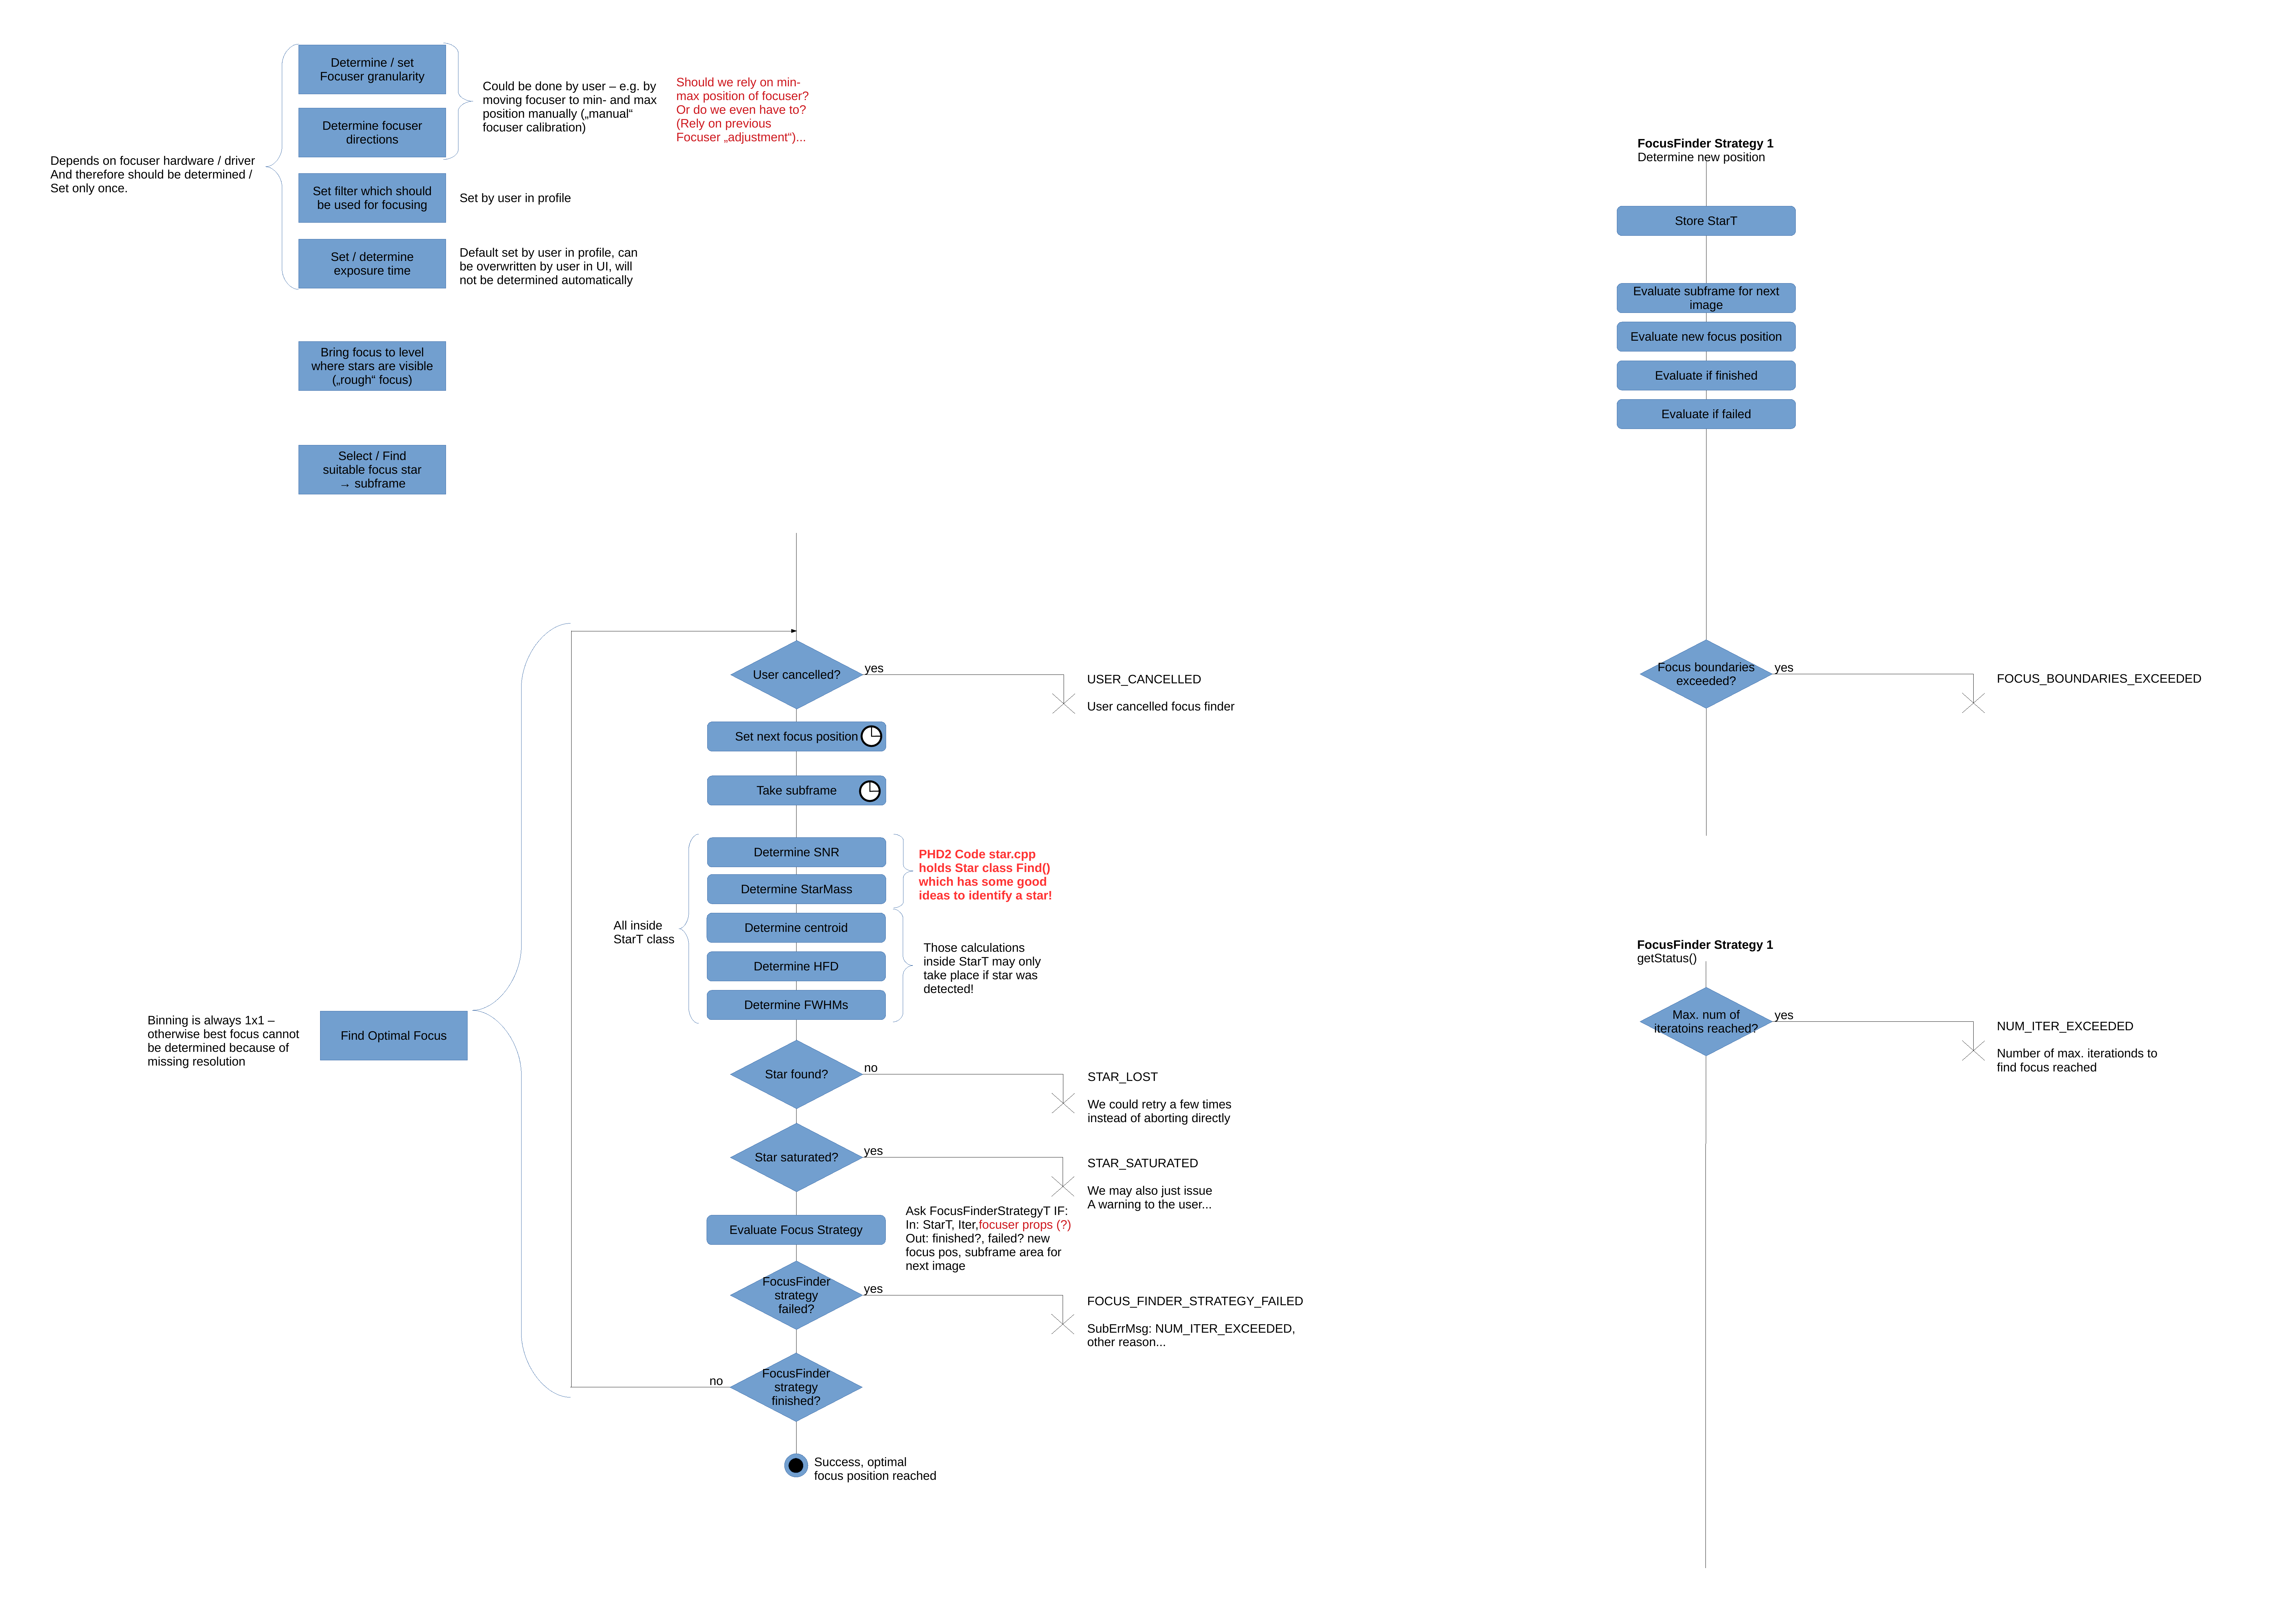

Determine / set
Focuser granularity
Should we rely on min-max position of focuser? Or do we even have to? (Rely on previous Focuser „adjustment“)...
Could be done by user – e.g. by moving focuser to min- and max position manually („manual“ focuser calibration)
Determine focuser
directions
FocusFinder Strategy 1
Determine new position
Depends on focuser hardware / driver
And therefore should be determined /
Set only once.
Set filter which should
be used for focusing
Set by user in profile
Store StarT
Set / determine
exposure time
Default set by user in profile, can be overwritten by user in UI, will not be determined automatically
Evaluate subframe for next
image
Evaluate new focus position
Bring focus to level
where stars are visible
(„rough“ focus)
Evaluate if finished
Evaluate if failed
Select / Find
suitable focus star
→ subframe
User cancelled?
yes
USER_CANCELLED
User cancelled focus finder
Set next focus position
Take subframe
Determine SNR
PHD2 Code star.cpp holds Star class Find() which has some good ideas to identify a star!
Determine StarMass
Determine centroid
All inside StarT class
Those calculations inside StarT may only take place if star was detected!
Determine HFD
Determine FWHMs
Binning is always 1x1 – otherwise best focus cannot be determined because of missing resolution
Find Optimal Focus
Star found?
no
STAR_LOST
We could retry a few times
instead of aborting directly
Star saturated?
yes
STAR_SATURATED
We may also just issue
A warning to the user...
Ask FocusFinderStrategyT IF:
In: StarT, Iter,focuser props (?)
Out: finished?, failed? new focus pos, subframe area for next image
Evaluate Focus Strategy
FocusFinder
strategy
failed?
yes
FOCUS_FINDER_STRATEGY_FAILED
SubErrMsg: NUM_ITER_EXCEEDED, other reason...
FocusFinder
strategy
finished?
no
Success, optimal focus position reached
Focus boundaries
exceeded?
yes
FOCUS_BOUNDARIES_EXCEEDED
FocusFinder Strategy 1
getStatus()
Max. num of
iteratoins reached?
yes
NUM_ITER_EXCEEDED
Number of max. iterationds to find focus reached